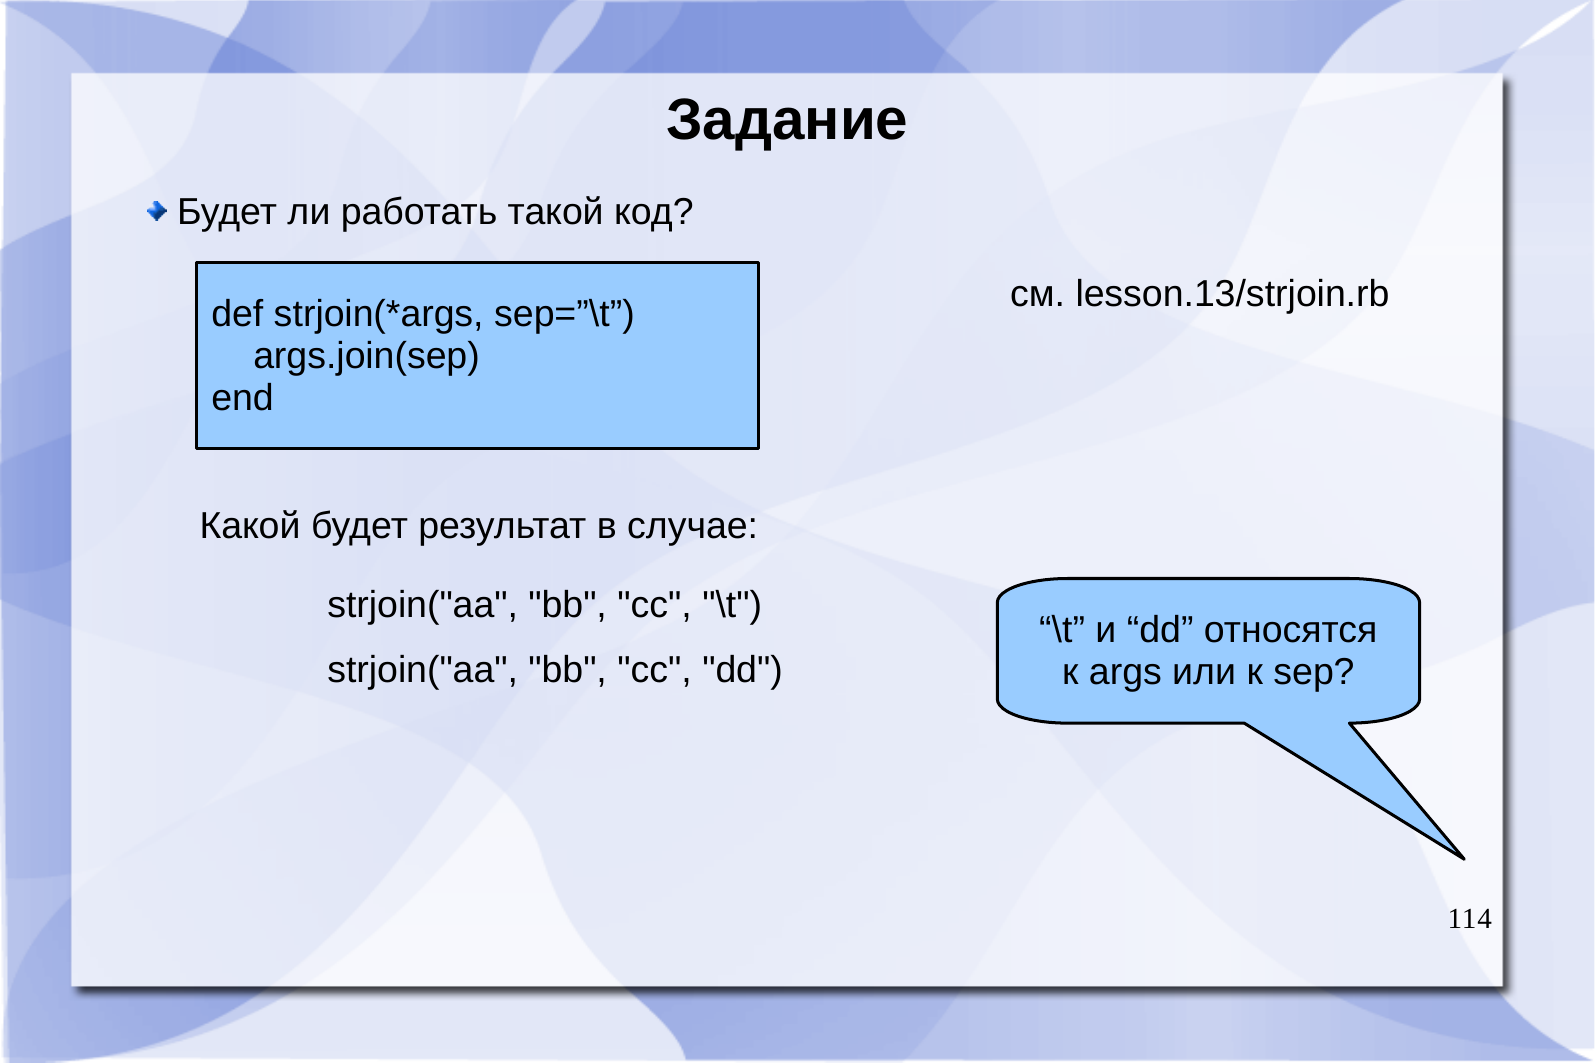

# Задание
 Будет ли работать такой код?
def strjoin(*args, sep=”\t”)
 args.join(sep)
end
см. lesson.13/strjoin.rb
Какой будет результат в случае:
strjoin("aa", "bb", "cc", "\t")
“\t” и “dd” относятся
к args или к sep?
strjoin("aa", "bb", "cc", "dd")
114